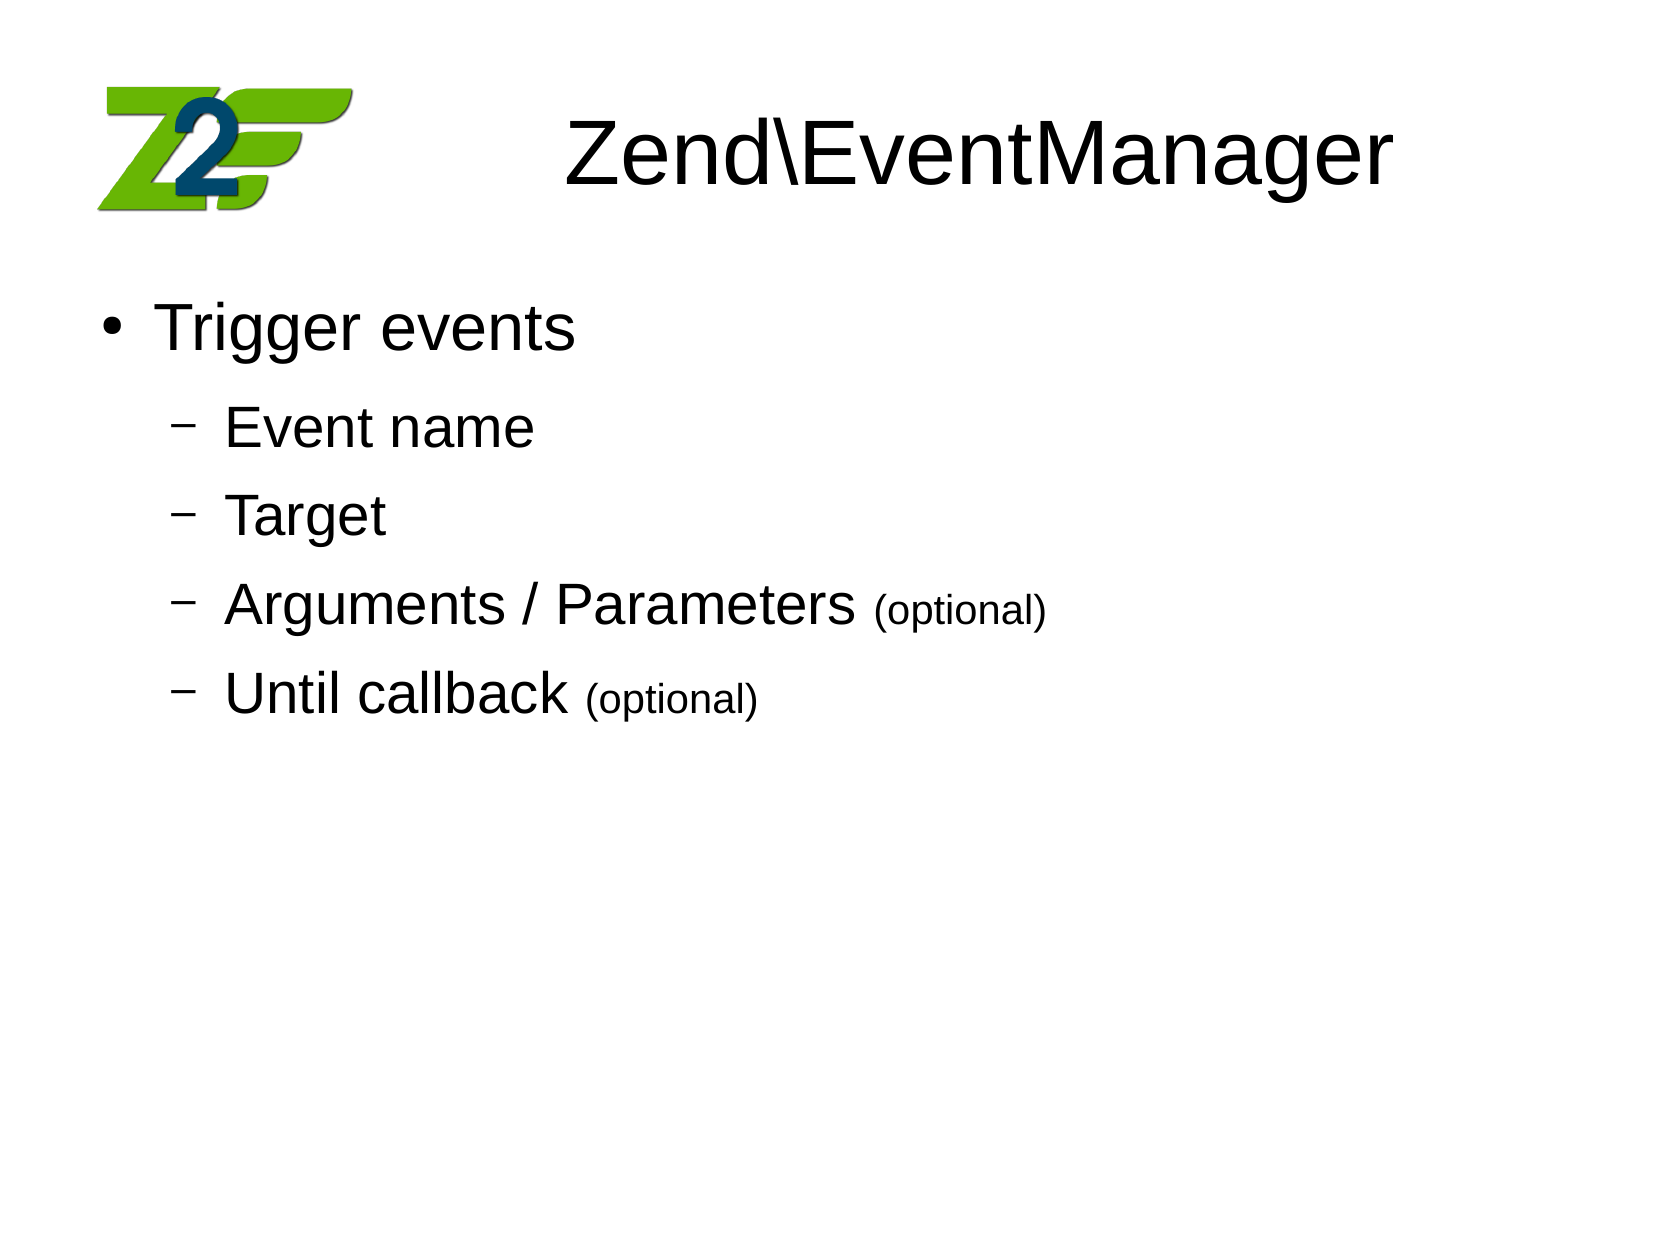

Zend\EventManager
# Trigger events
Event name
Target
Arguments / Parameters (optional)
Until callback (optional)